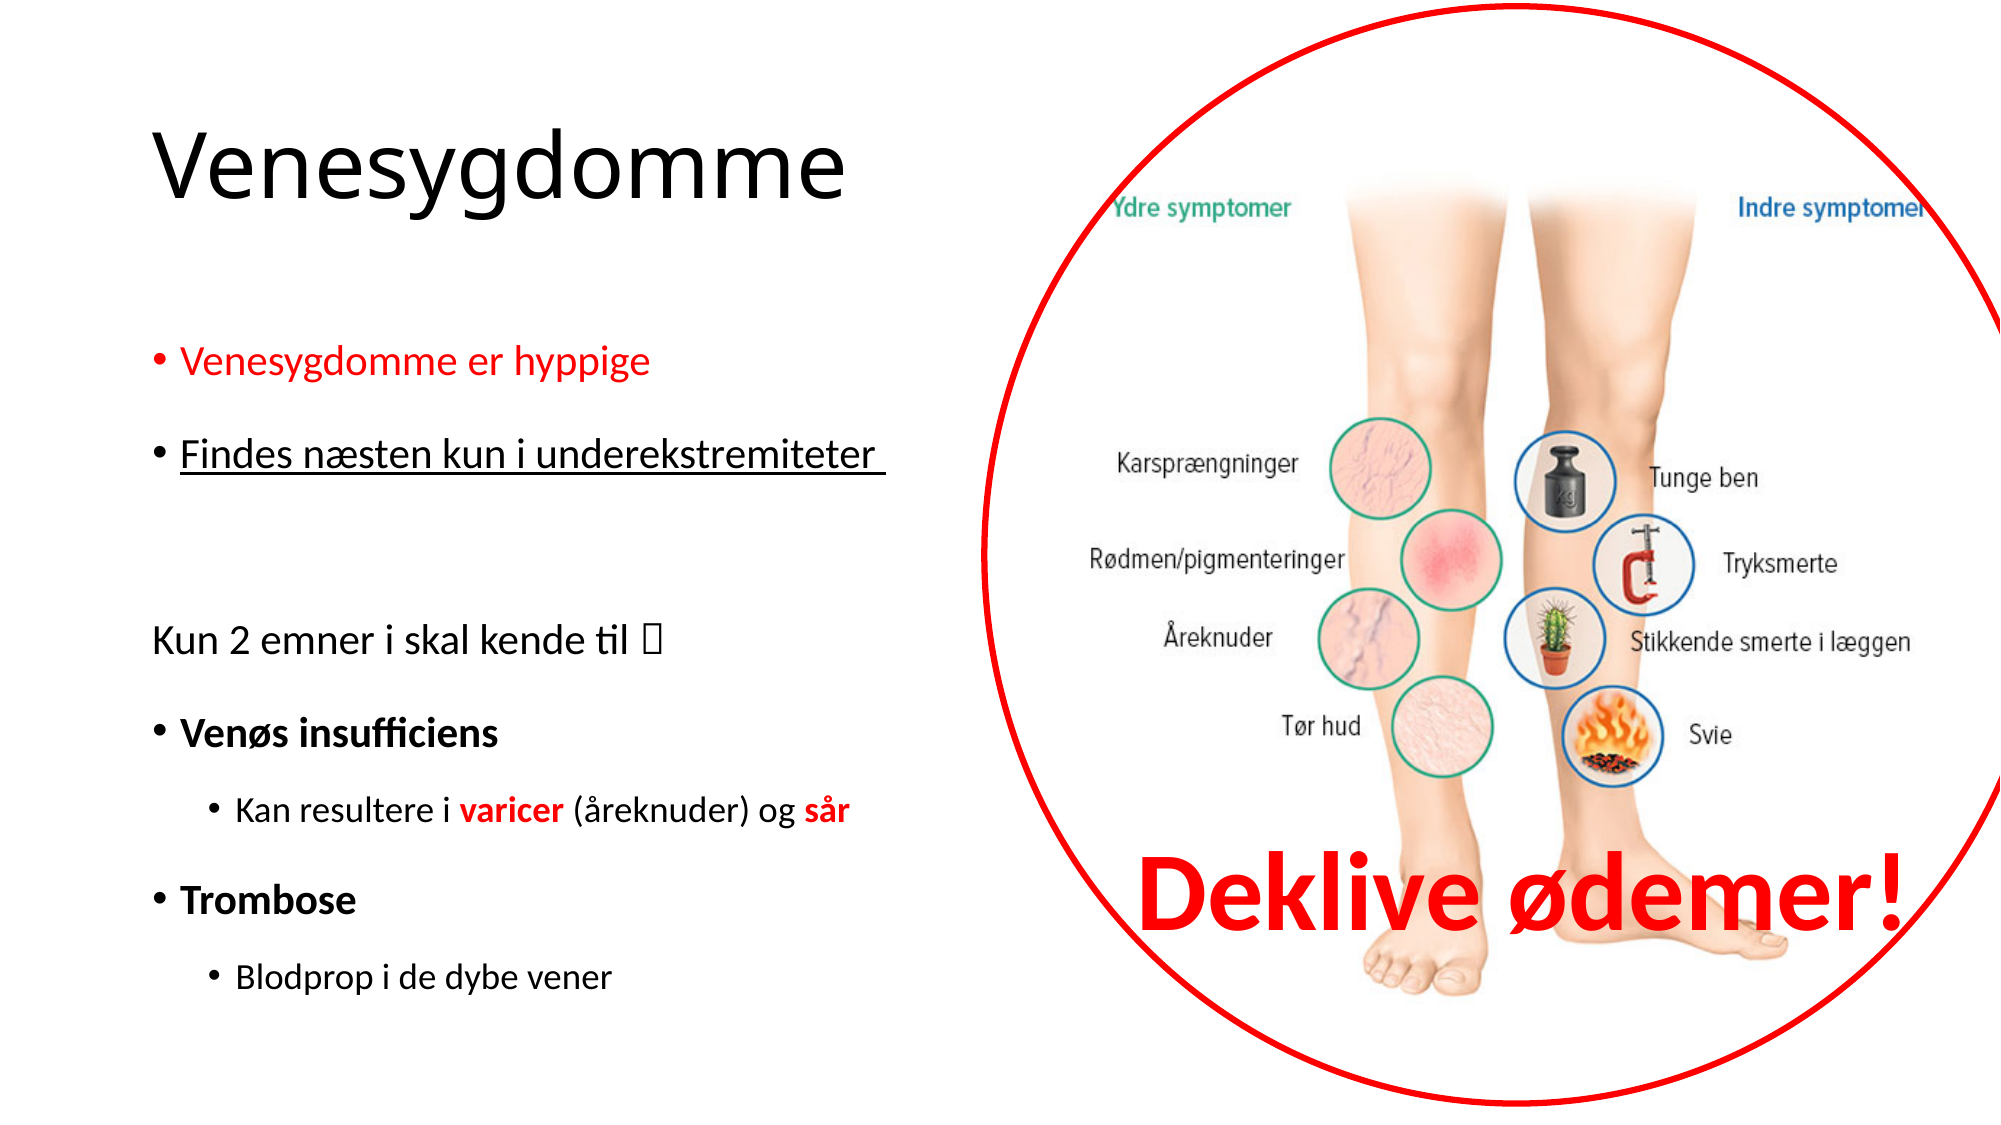

# Venesygdomme
Venesygdomme er hyppige
Findes næsten kun i underekstremiteter
Kun 2 emner i skal kende til 
Venøs insufficiens
Kan resultere i varicer (åreknuder) og sår
Trombose
Blodprop i de dybe vener
Deklive ødemer!